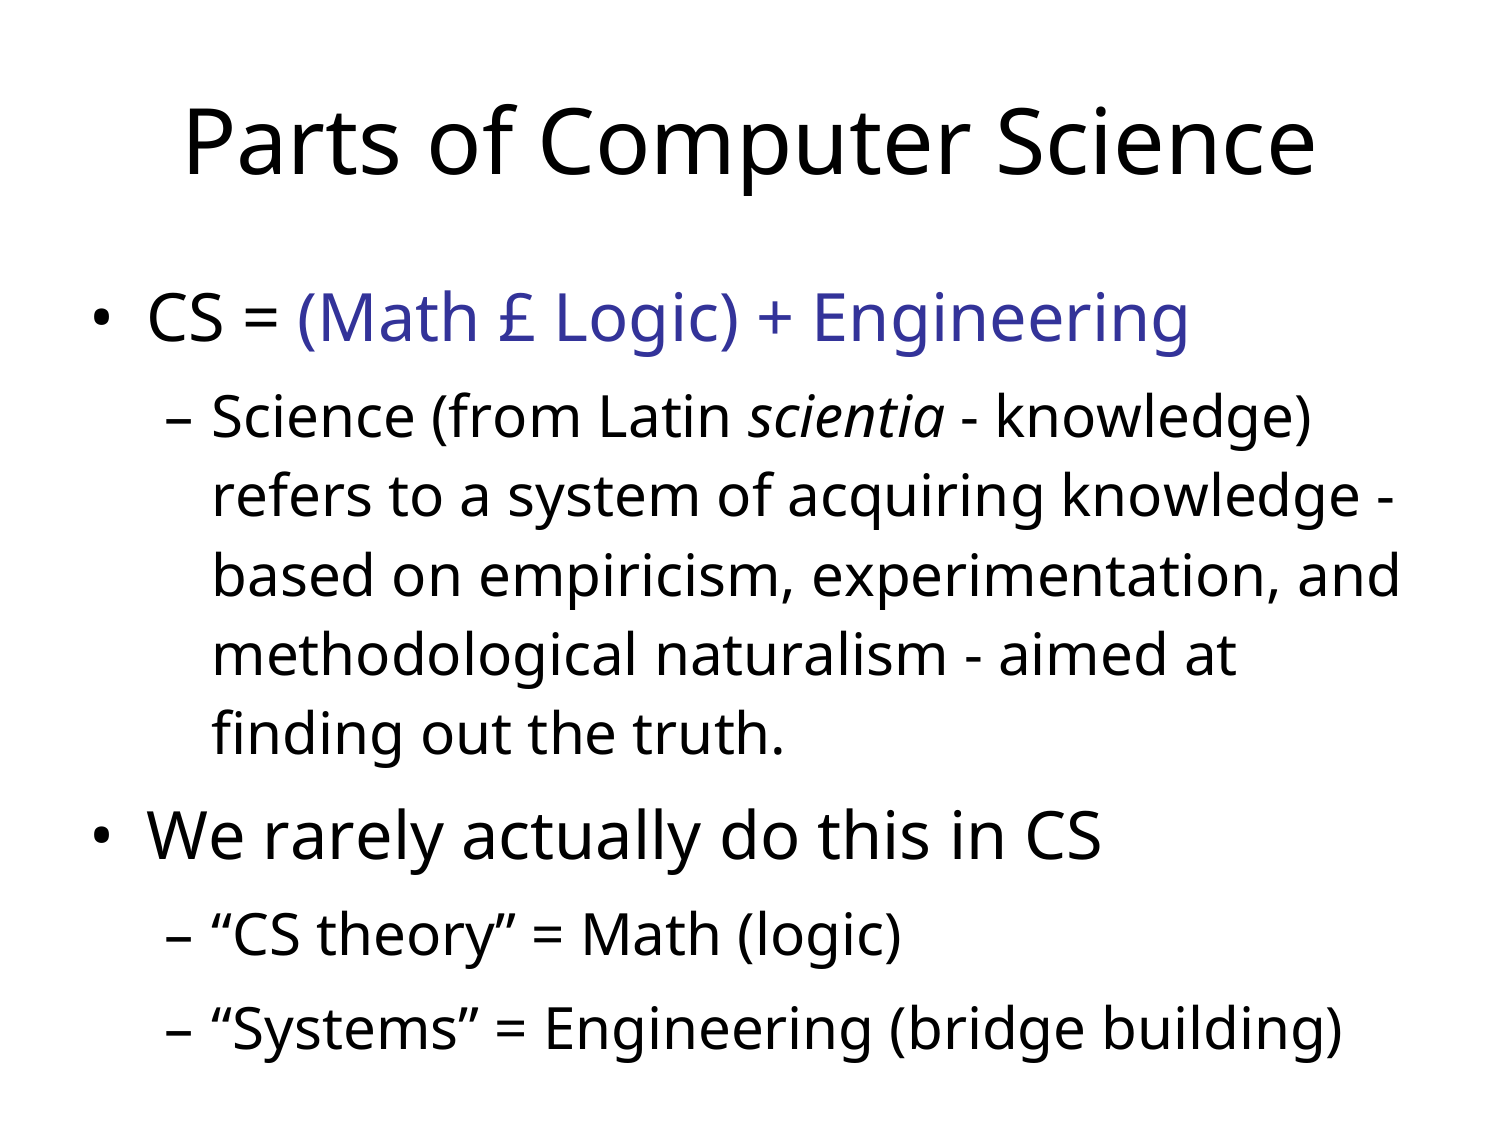

# Parts of Computer Science
CS = (Math £ Logic) + Engineering
Science (from Latin scientia - knowledge) refers to a system of acquiring knowledge - based on empiricism, experimentation, and methodological naturalism - aimed at finding out the truth.
We rarely actually do this in CS
“CS theory” = Math (logic)
“Systems” = Engineering (bridge building)